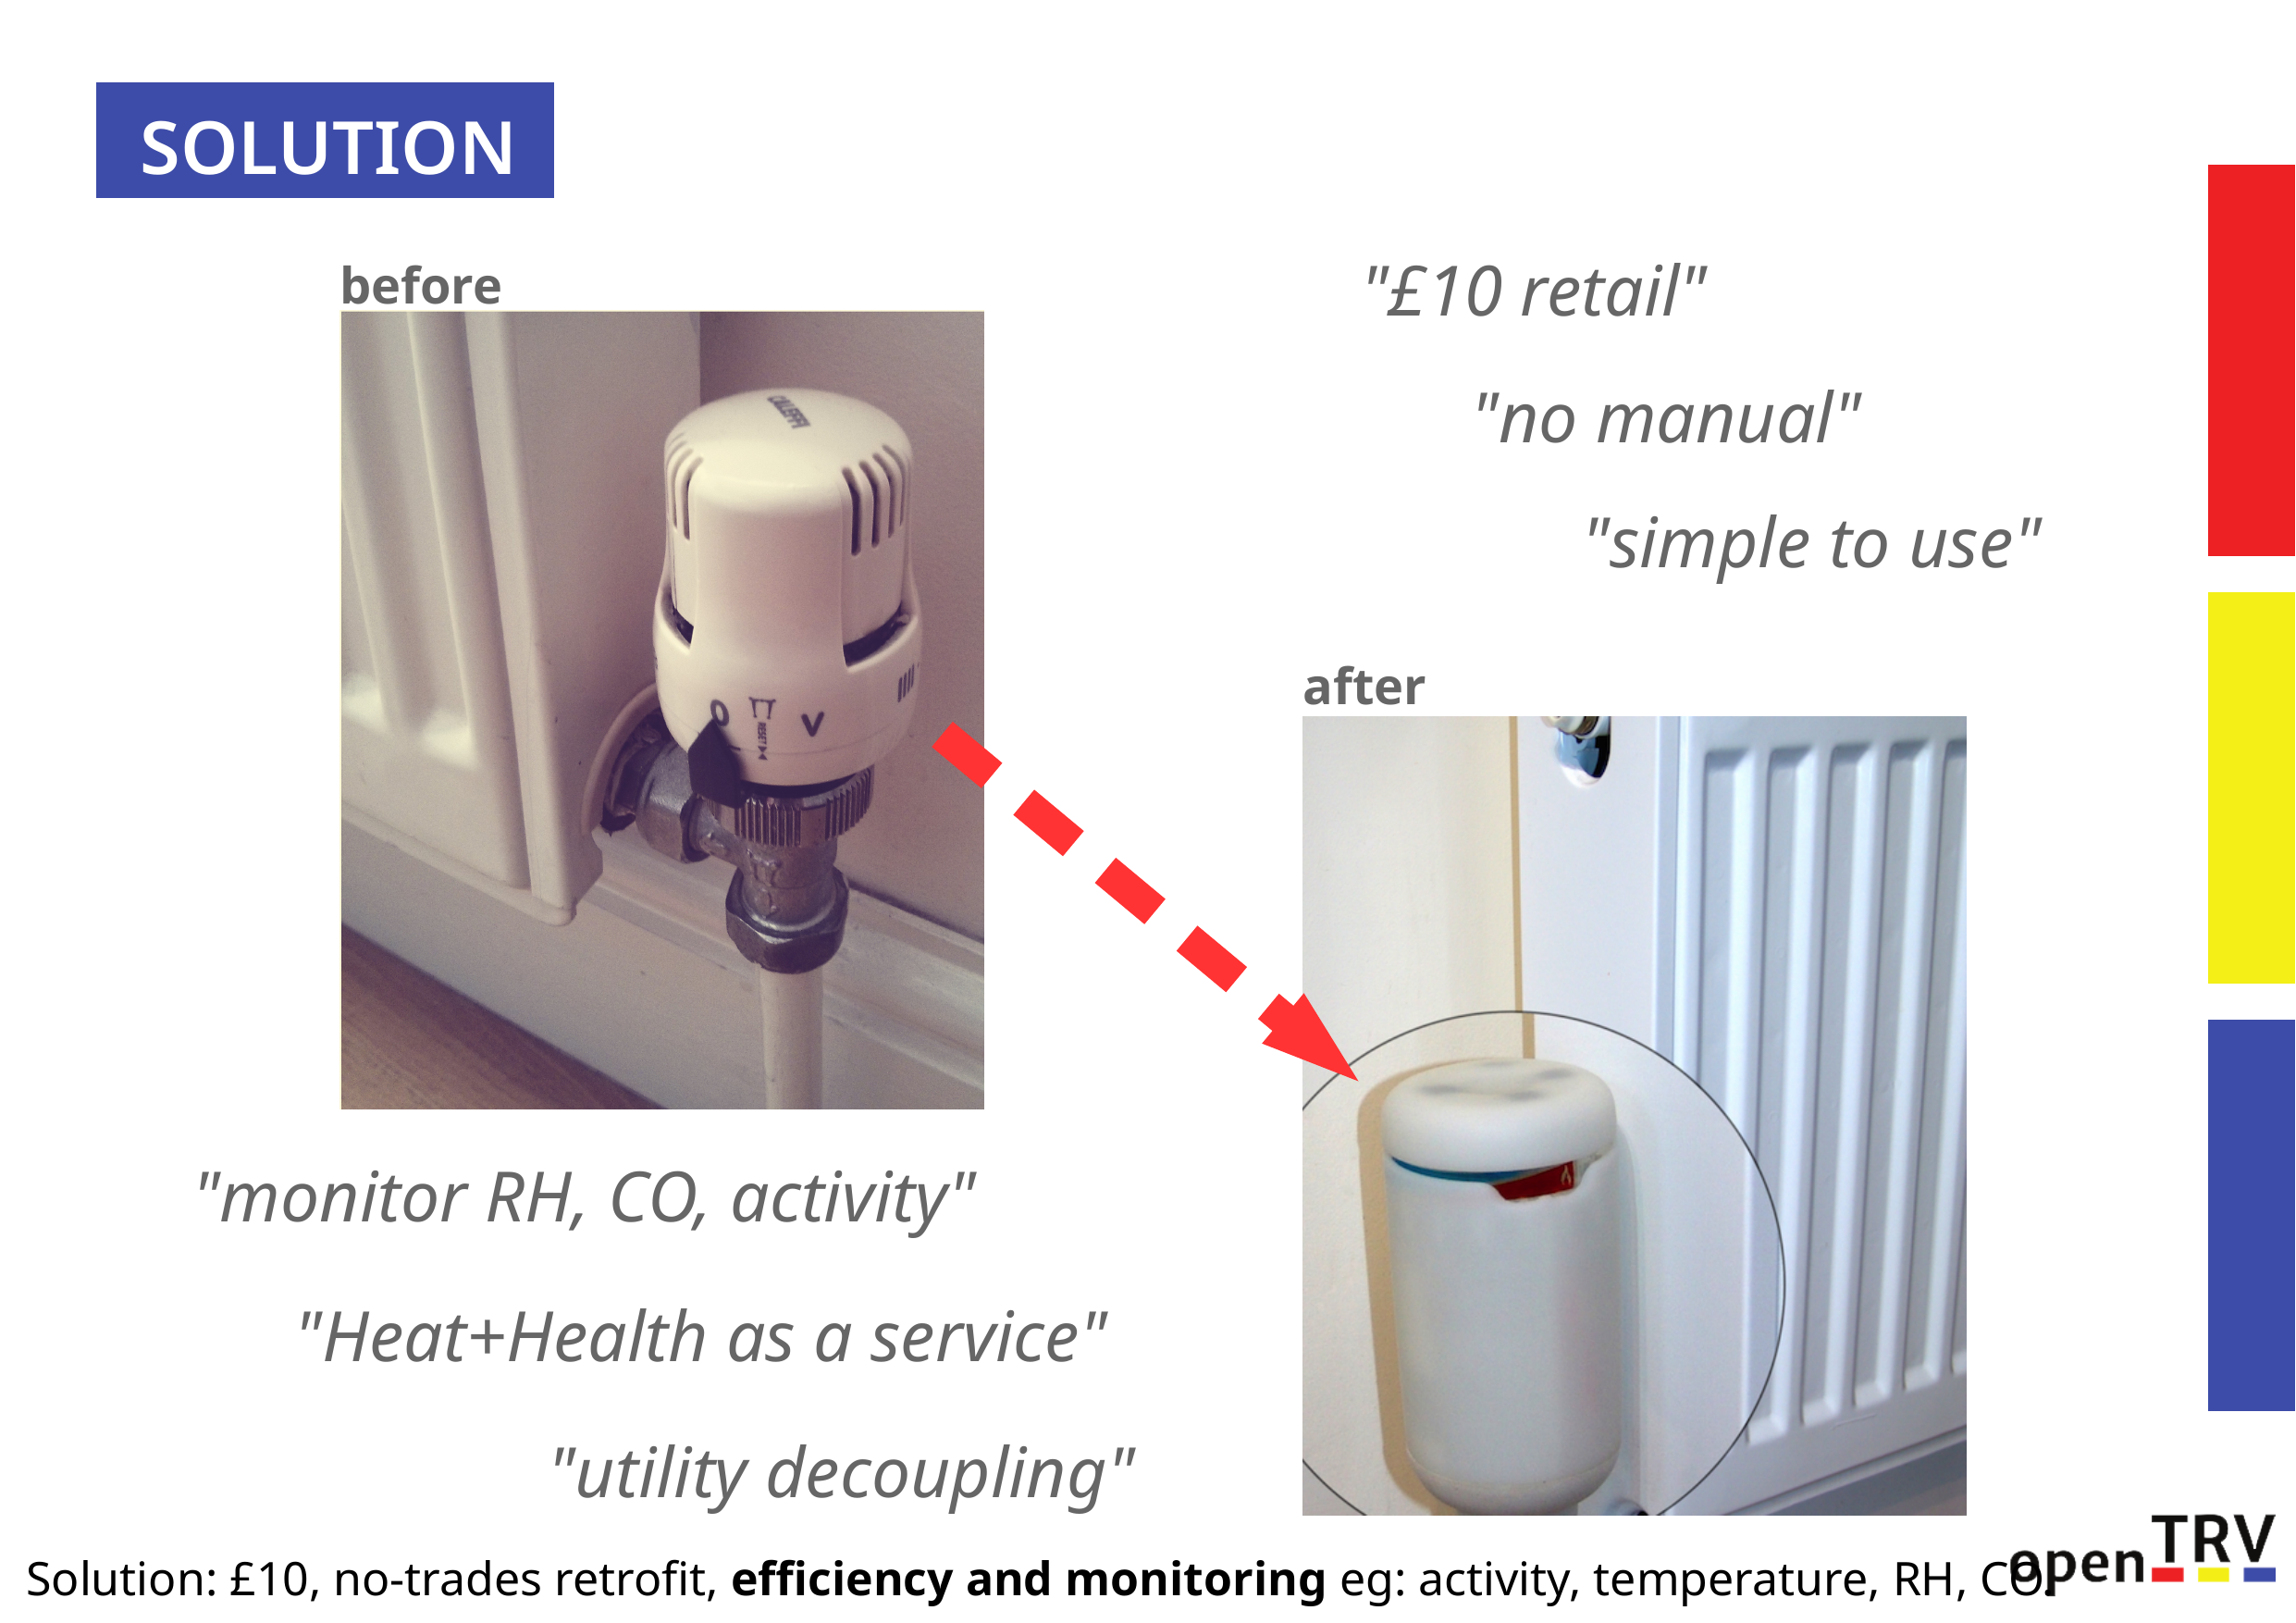

SOLUTION
"£10 retail"
before
"no manual"
"simple to use"
after
"monitor RH, CO, activity"
"Heat+Health as a service"
"utility decoupling"
Solution: £10, no-trades retrofit, efficiency and monitoring eg: activity, temperature, RH, CO.